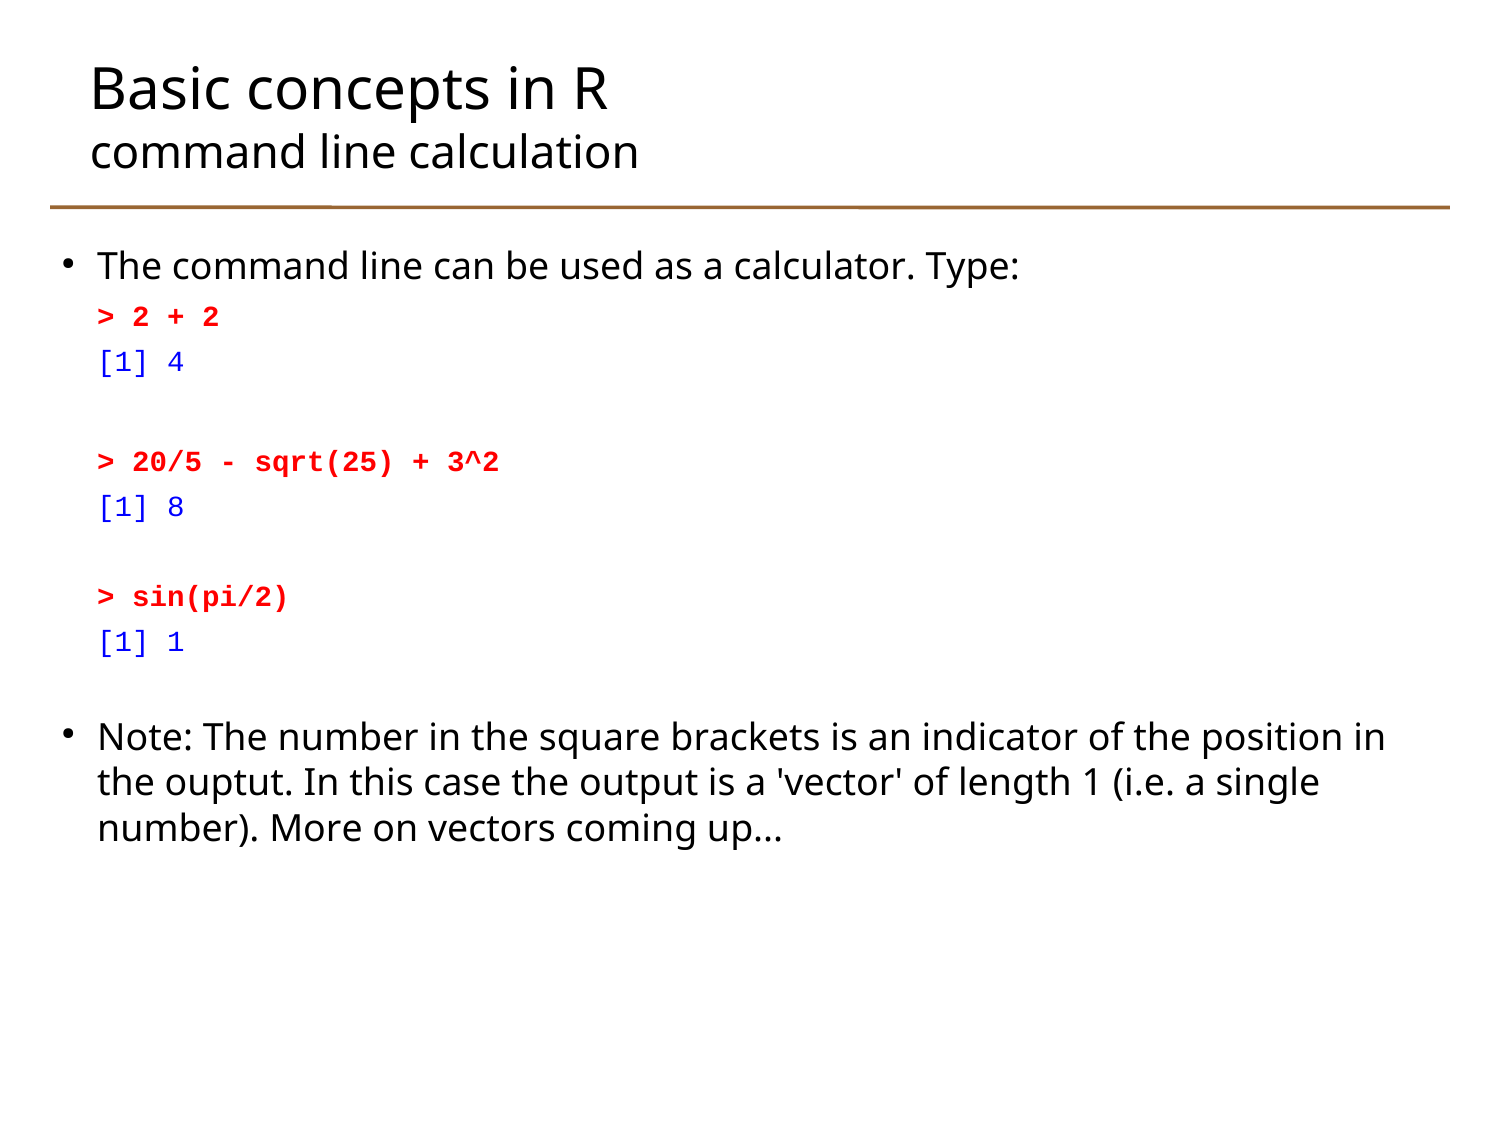

# Basic concepts in R command line calculation
The command line can be used as a calculator. Type:
> 2 + 2
[1] 4
> 20/5 - sqrt(25) + 3^2
[1] 8
> sin(pi/2)
[1] 1
Note: The number in the square brackets is an indicator of the position in the ouptut. In this case the output is a 'vector' of length 1 (i.e. a single number). More on vectors coming up...